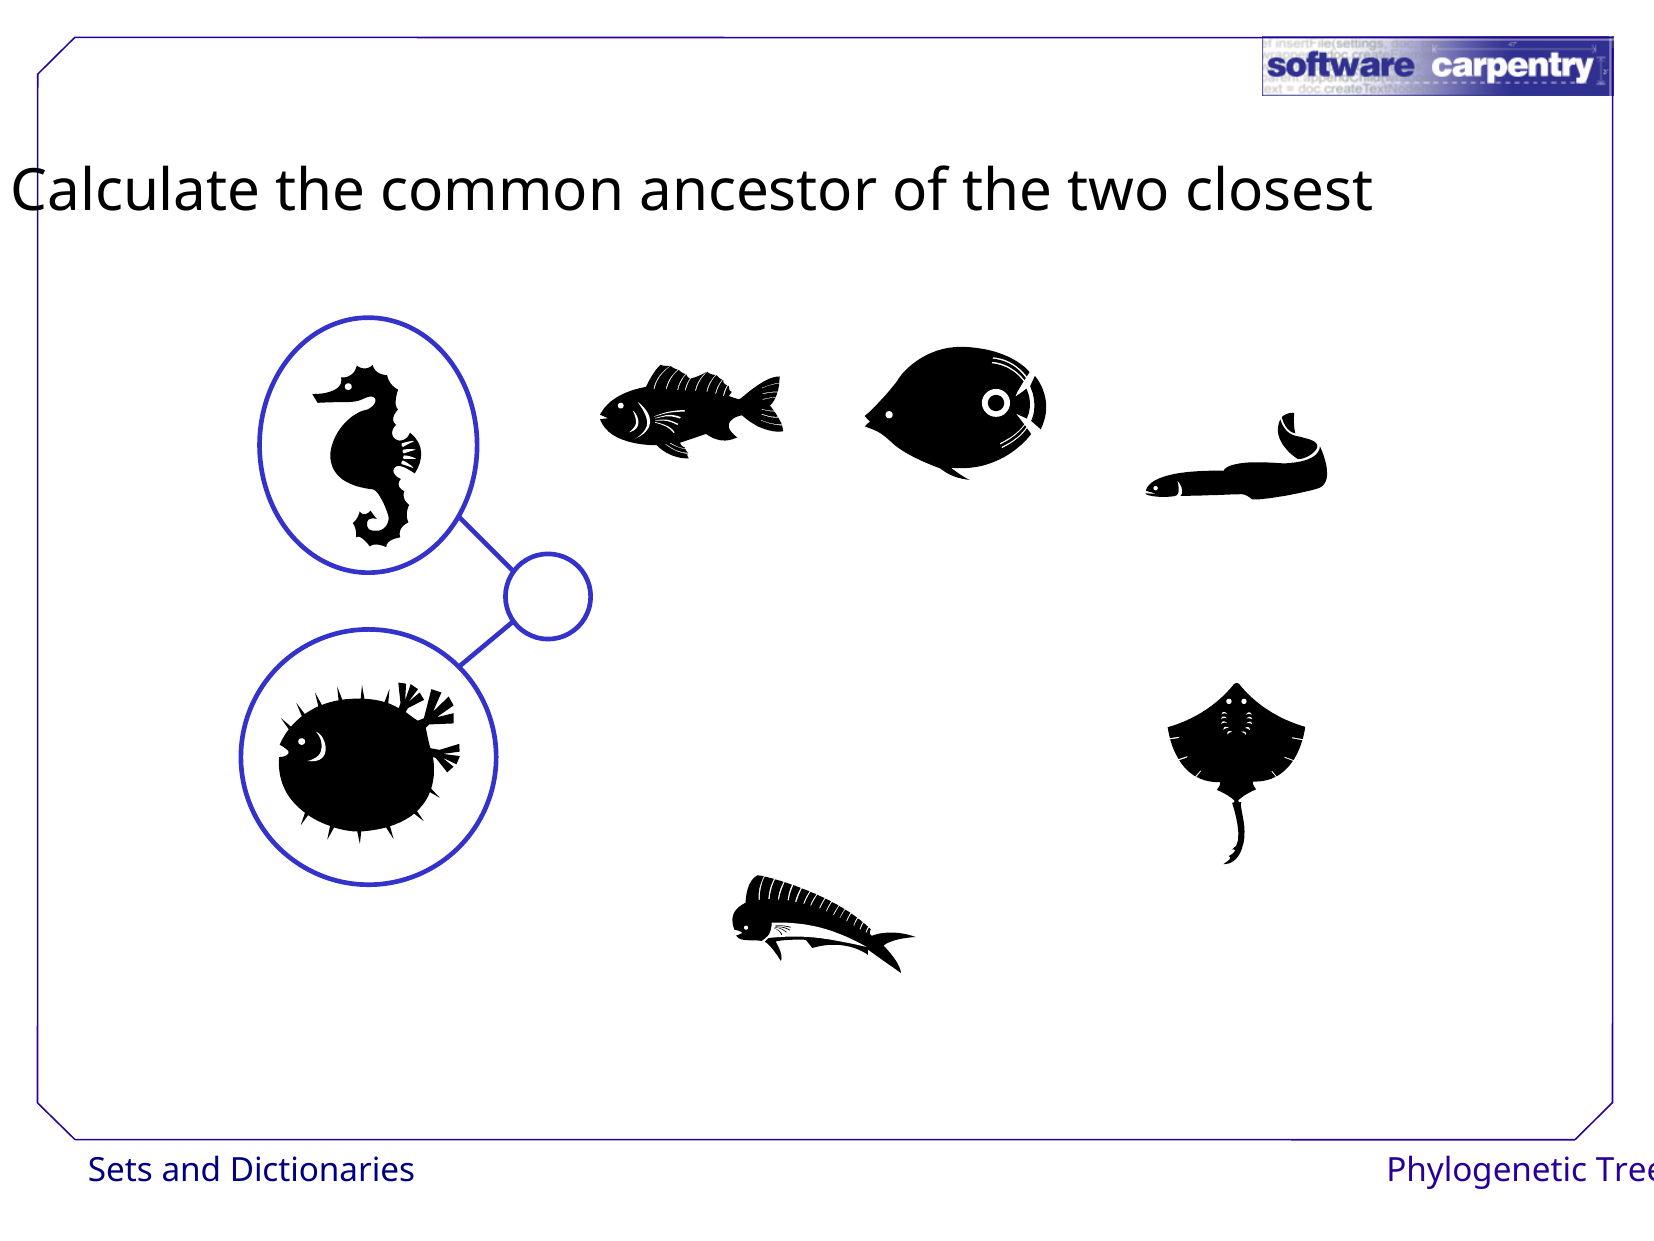

Calculate the common ancestor of the two closest